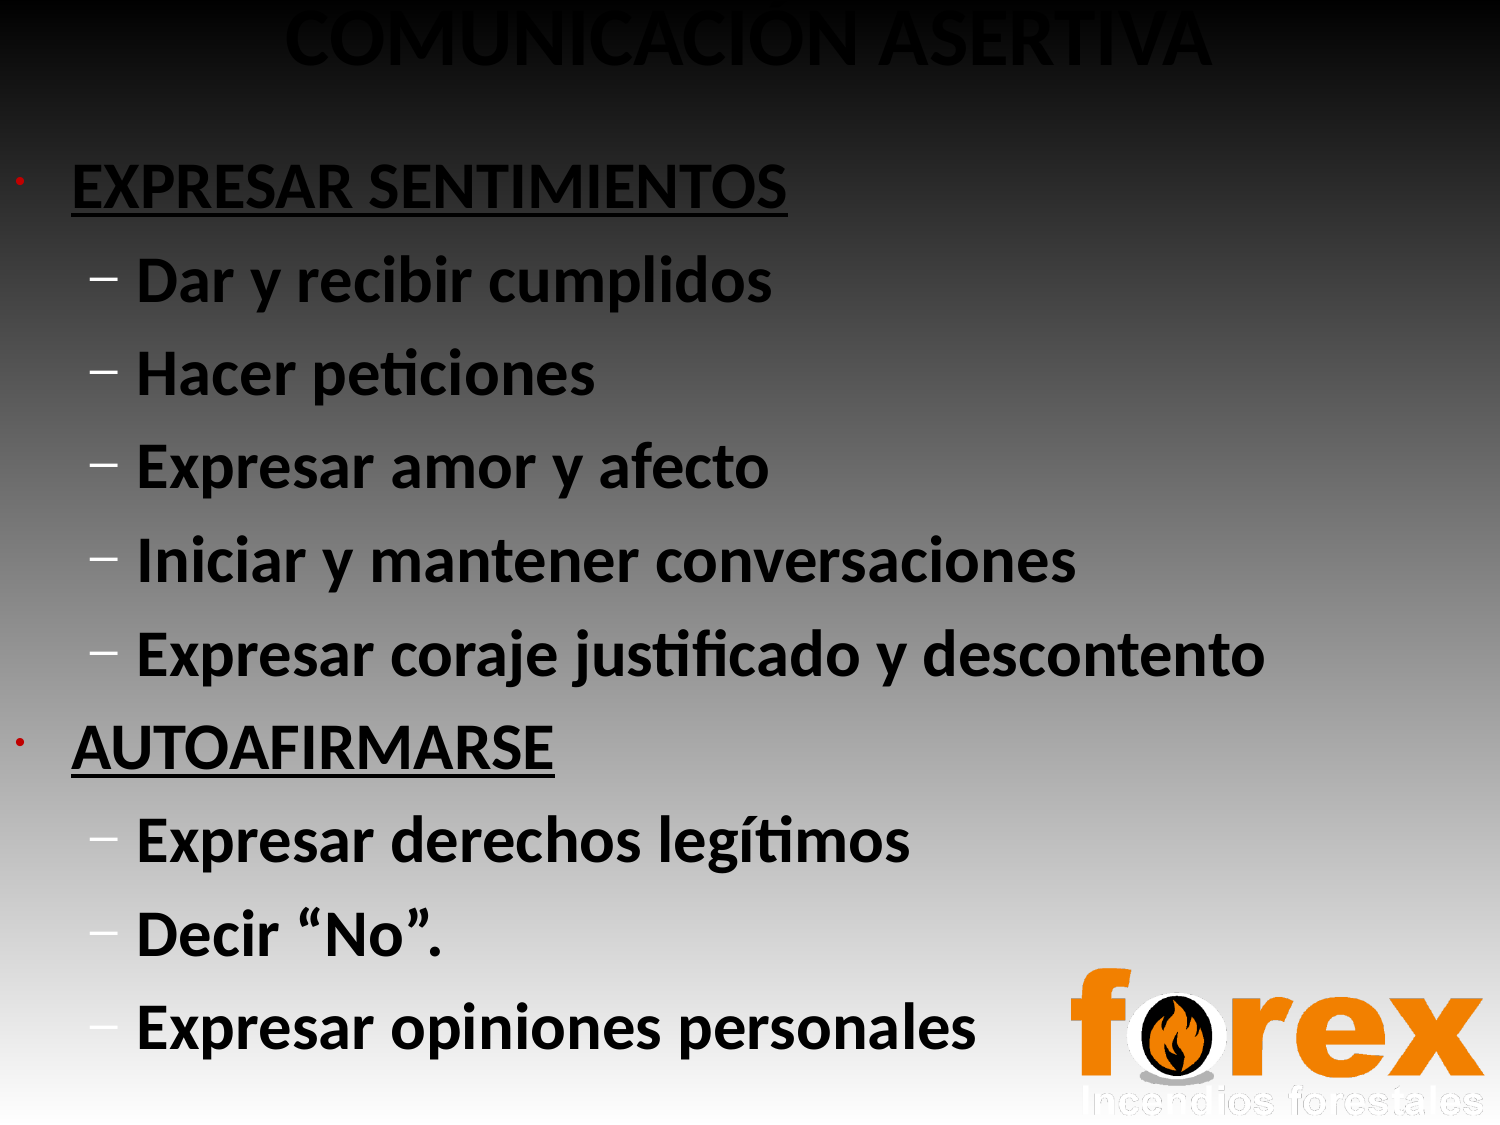

# COMUNICACIÓN ASERTIVA
EXPRESAR SENTIMIENTOS
Dar y recibir cumplidos
Hacer peticiones
Expresar amor y afecto
Iniciar y mantener conversaciones
Expresar coraje justificado y descontento
AUTOAFIRMARSE
Expresar derechos legítimos
Decir “No”.
Expresar opiniones personales